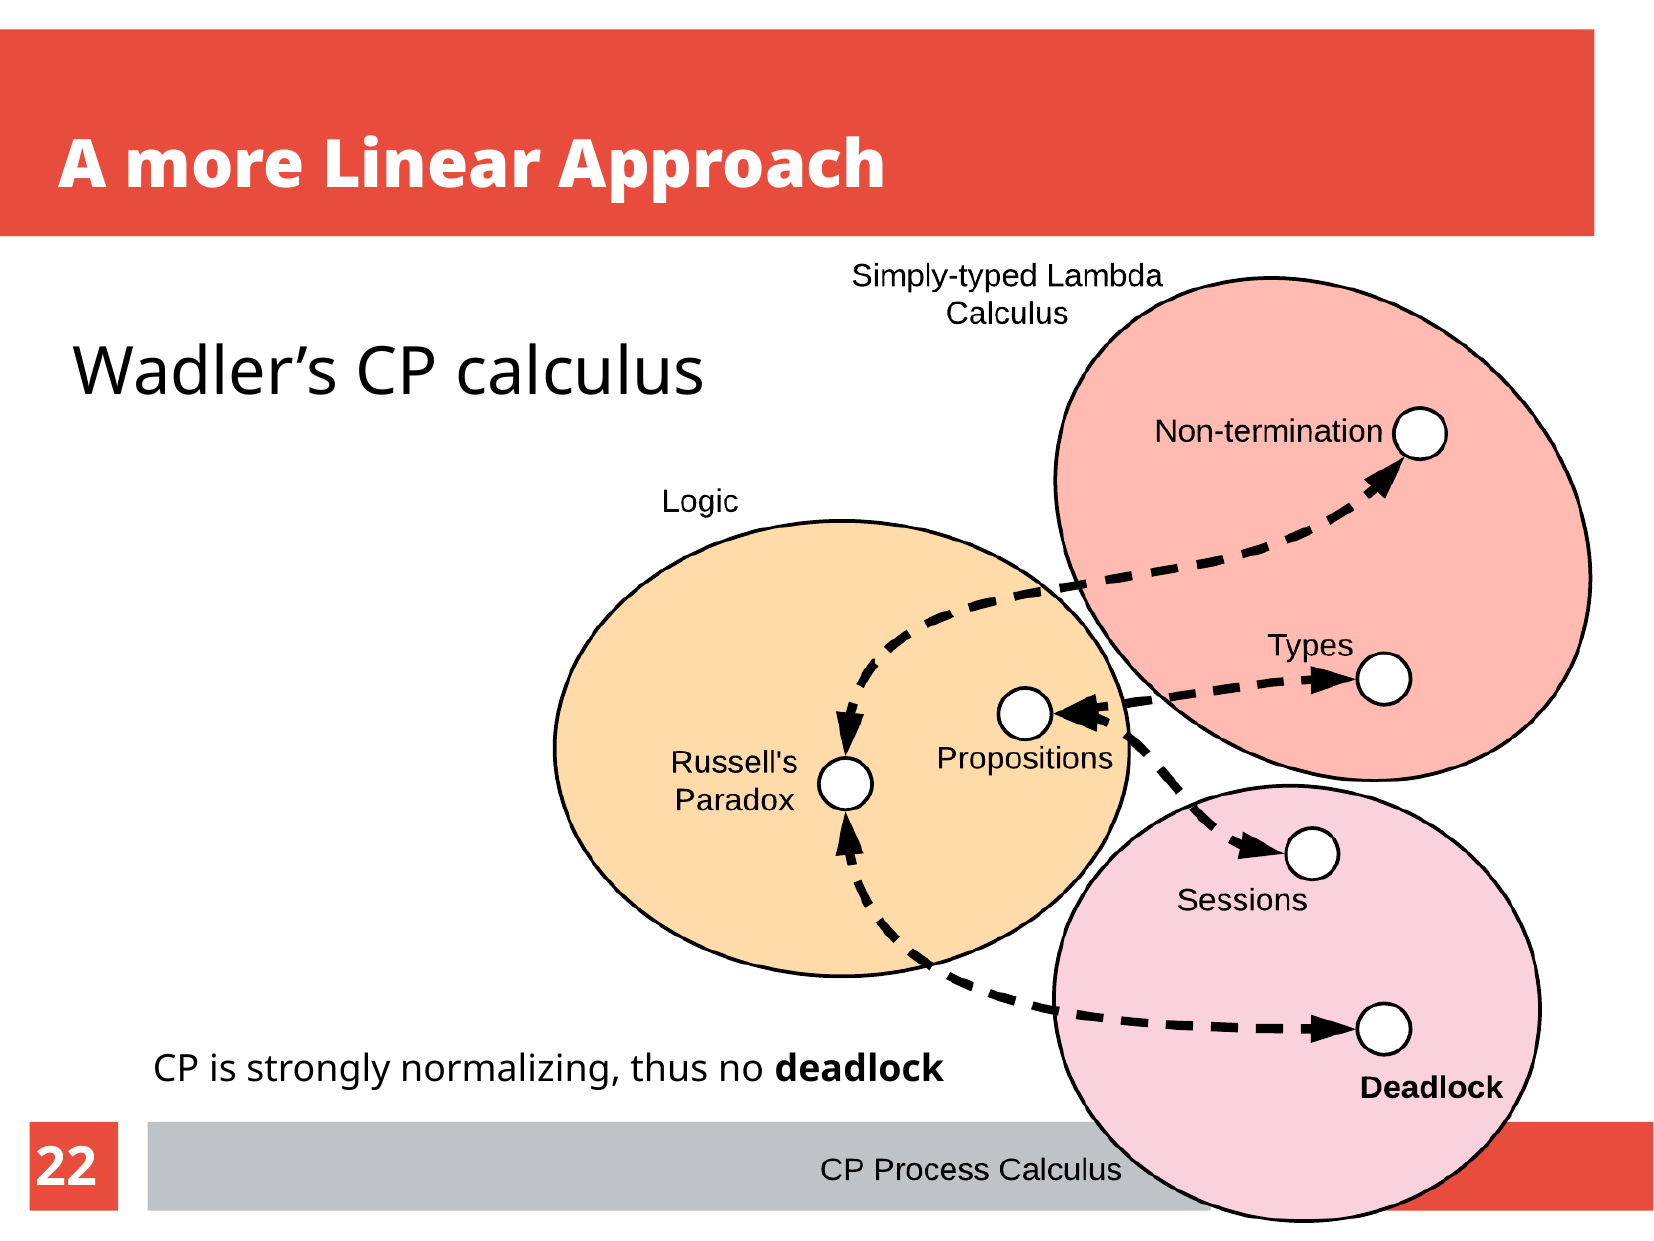

# A more Linear Approach
Wadler’s CP calculus
CP is strongly normalizing, thus no deadlock
22
68